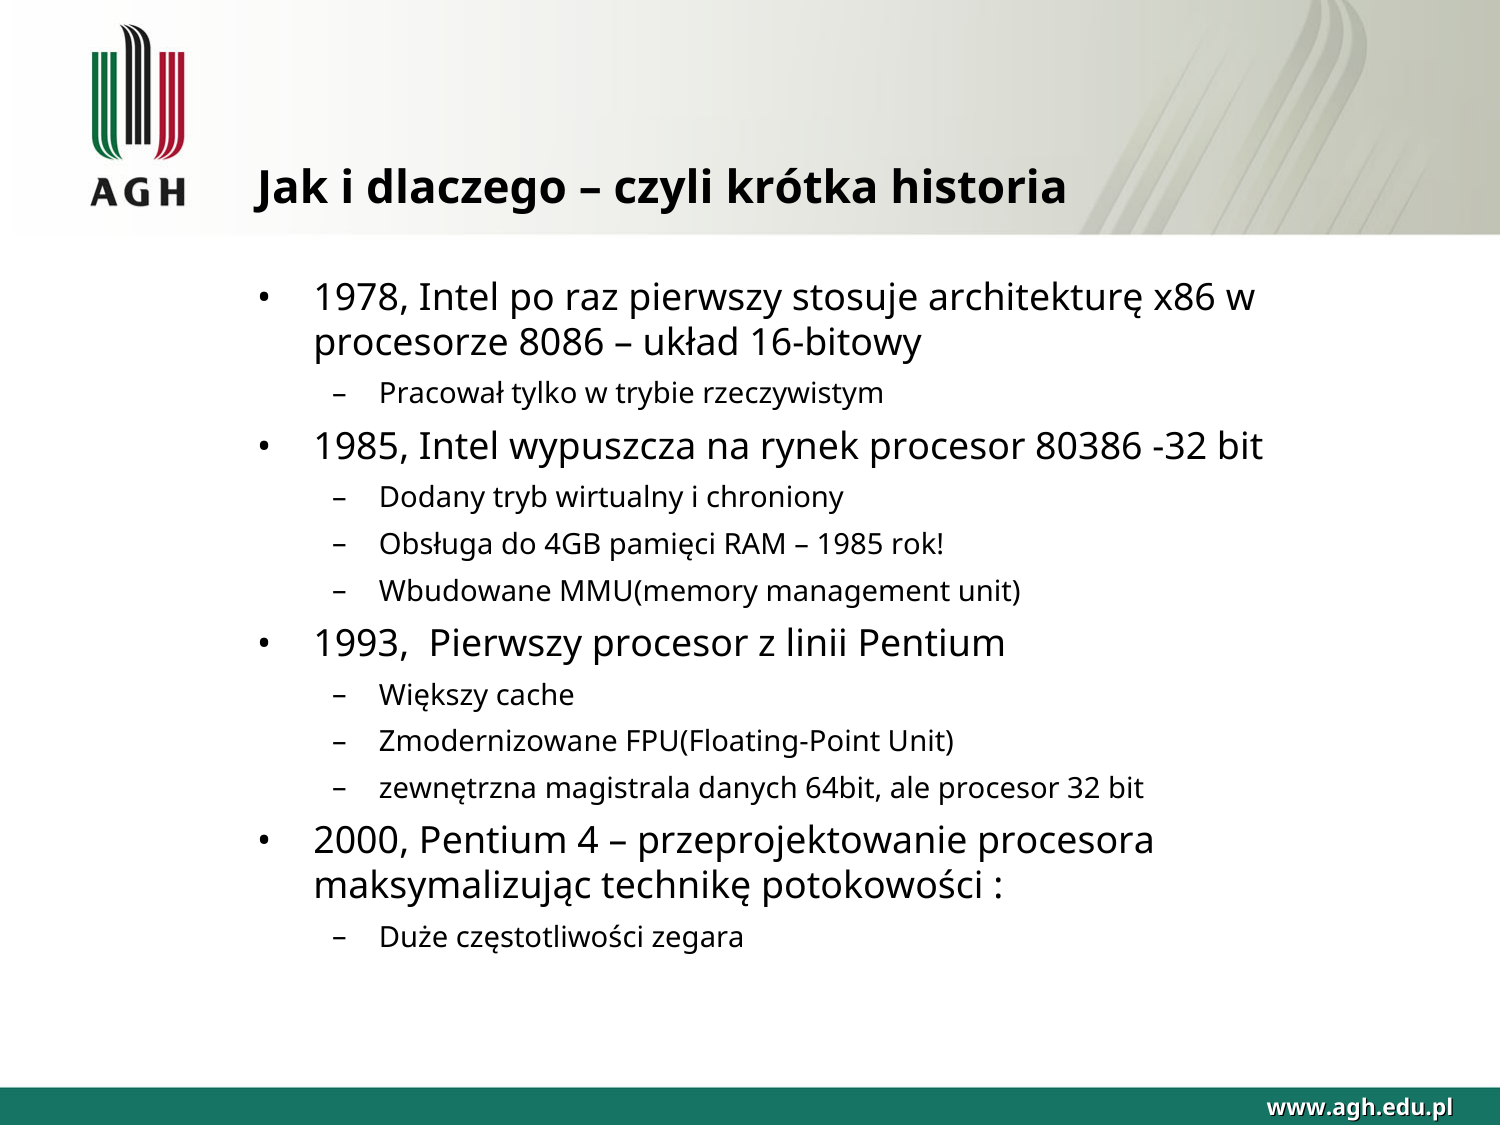

# Jak i dlaczego – czyli krótka historia
1978, Intel po raz pierwszy stosuje architekturę x86 w procesorze 8086 – układ 16-bitowy
Pracował tylko w trybie rzeczywistym
1985, Intel wypuszcza na rynek procesor 80386 -32 bit
Dodany tryb wirtualny i chroniony
Obsługa do 4GB pamięci RAM – 1985 rok!
Wbudowane MMU(memory management unit)
1993, Pierwszy procesor z linii Pentium
Większy cache
Zmodernizowane FPU(Floating-Point Unit)
zewnętrzna magistrala danych 64bit, ale procesor 32 bit
2000, Pentium 4 – przeprojektowanie procesora maksymalizując technikę potokowości :
Duże częstotliwości zegara
www.agh.edu.pl